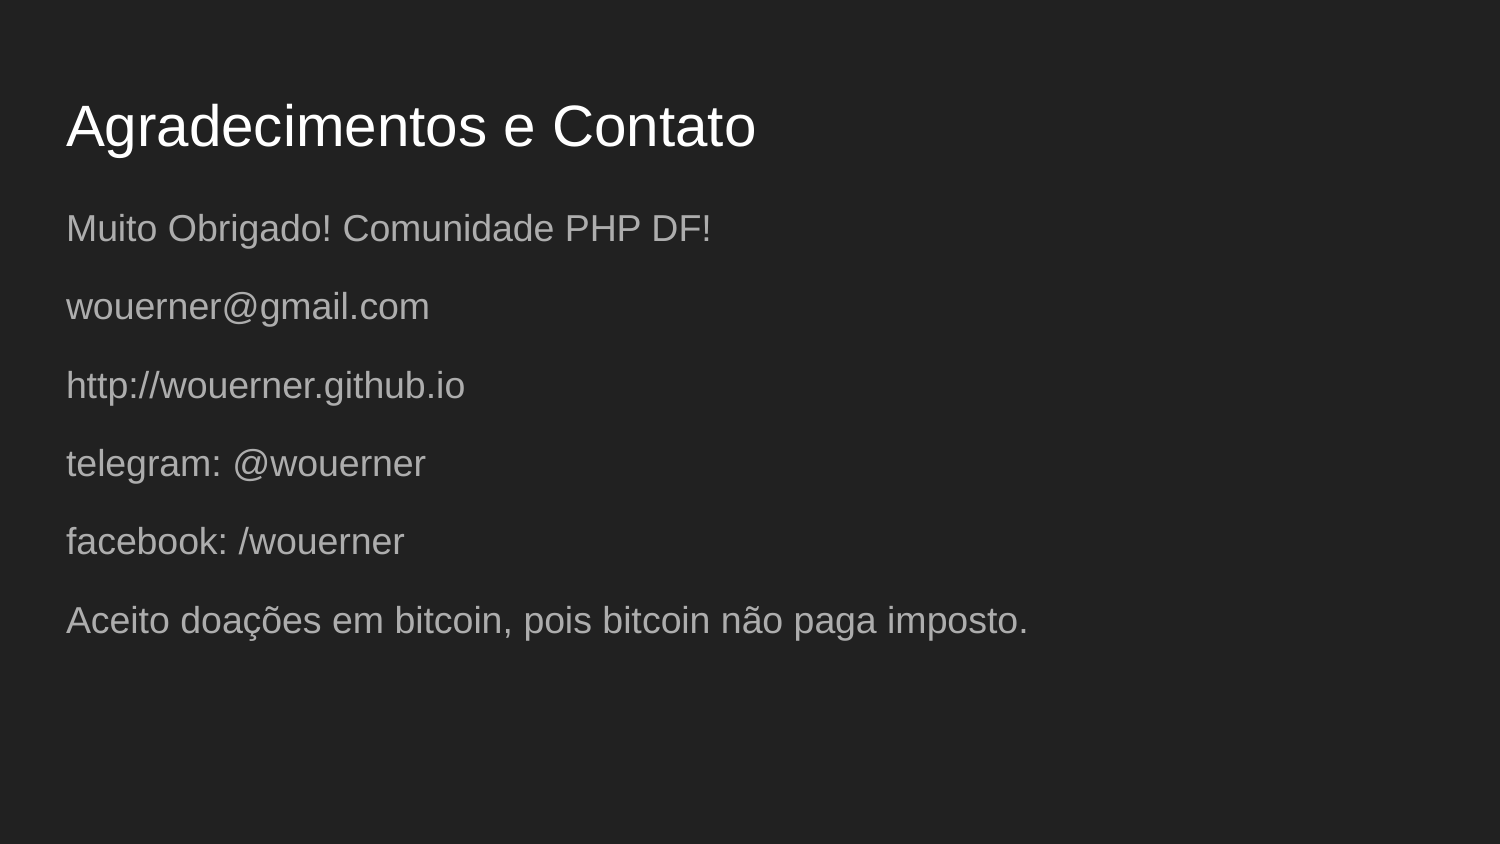

# Agradecimentos e Contato
Muito Obrigado! Comunidade PHP DF!
wouerner@gmail.com
http://wouerner.github.io
telegram: @wouerner
facebook: /wouerner
Aceito doações em bitcoin, pois bitcoin não paga imposto.